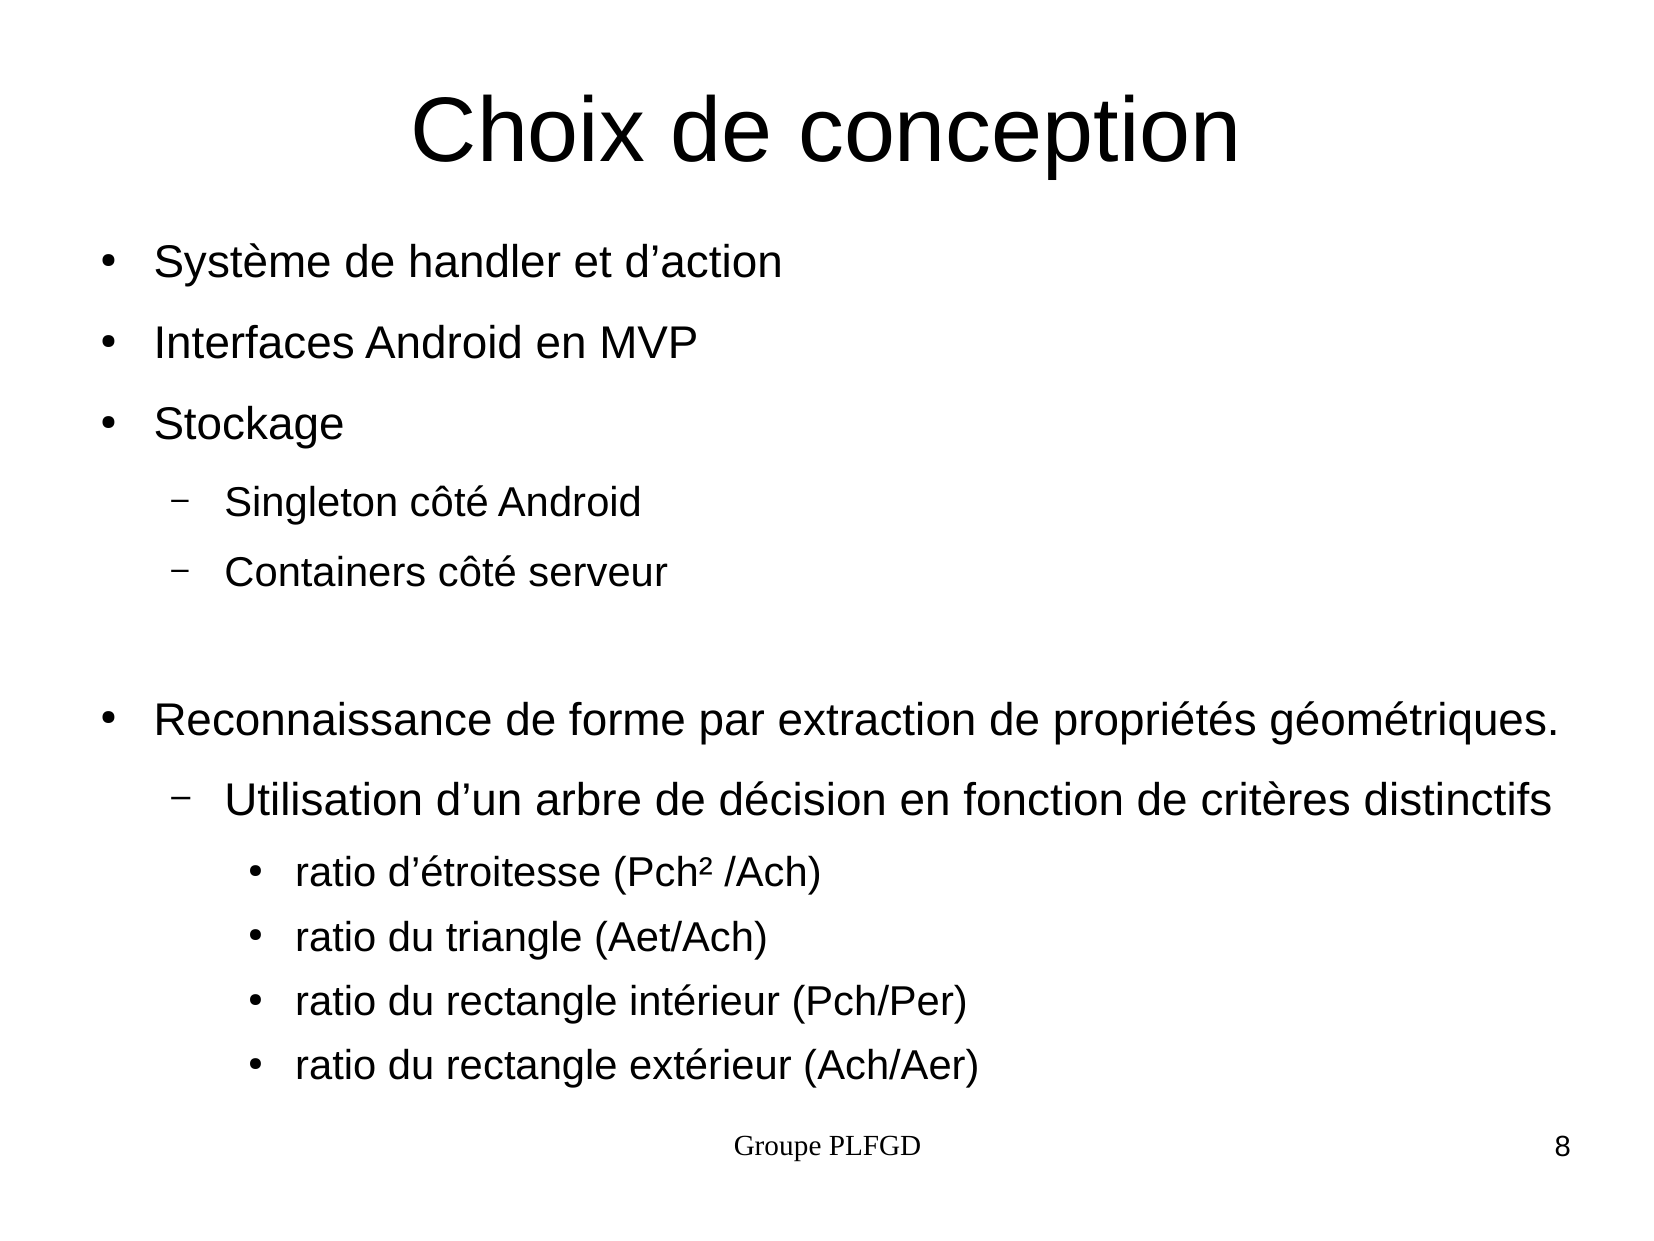

# Choix de conception
Système de handler et d’action
Interfaces Android en MVP
Stockage
Singleton côté Android
Containers côté serveur
Reconnaissance de forme par extraction de propriétés géométriques.
Utilisation d’un arbre de décision en fonction de critères distinctifs
ratio d’étroitesse (Pch² /Ach)
ratio du triangle (Aet/Ach)
ratio du rectangle intérieur (Pch/Per)
ratio du rectangle extérieur (Ach/Aer)
Groupe PLFGD
8